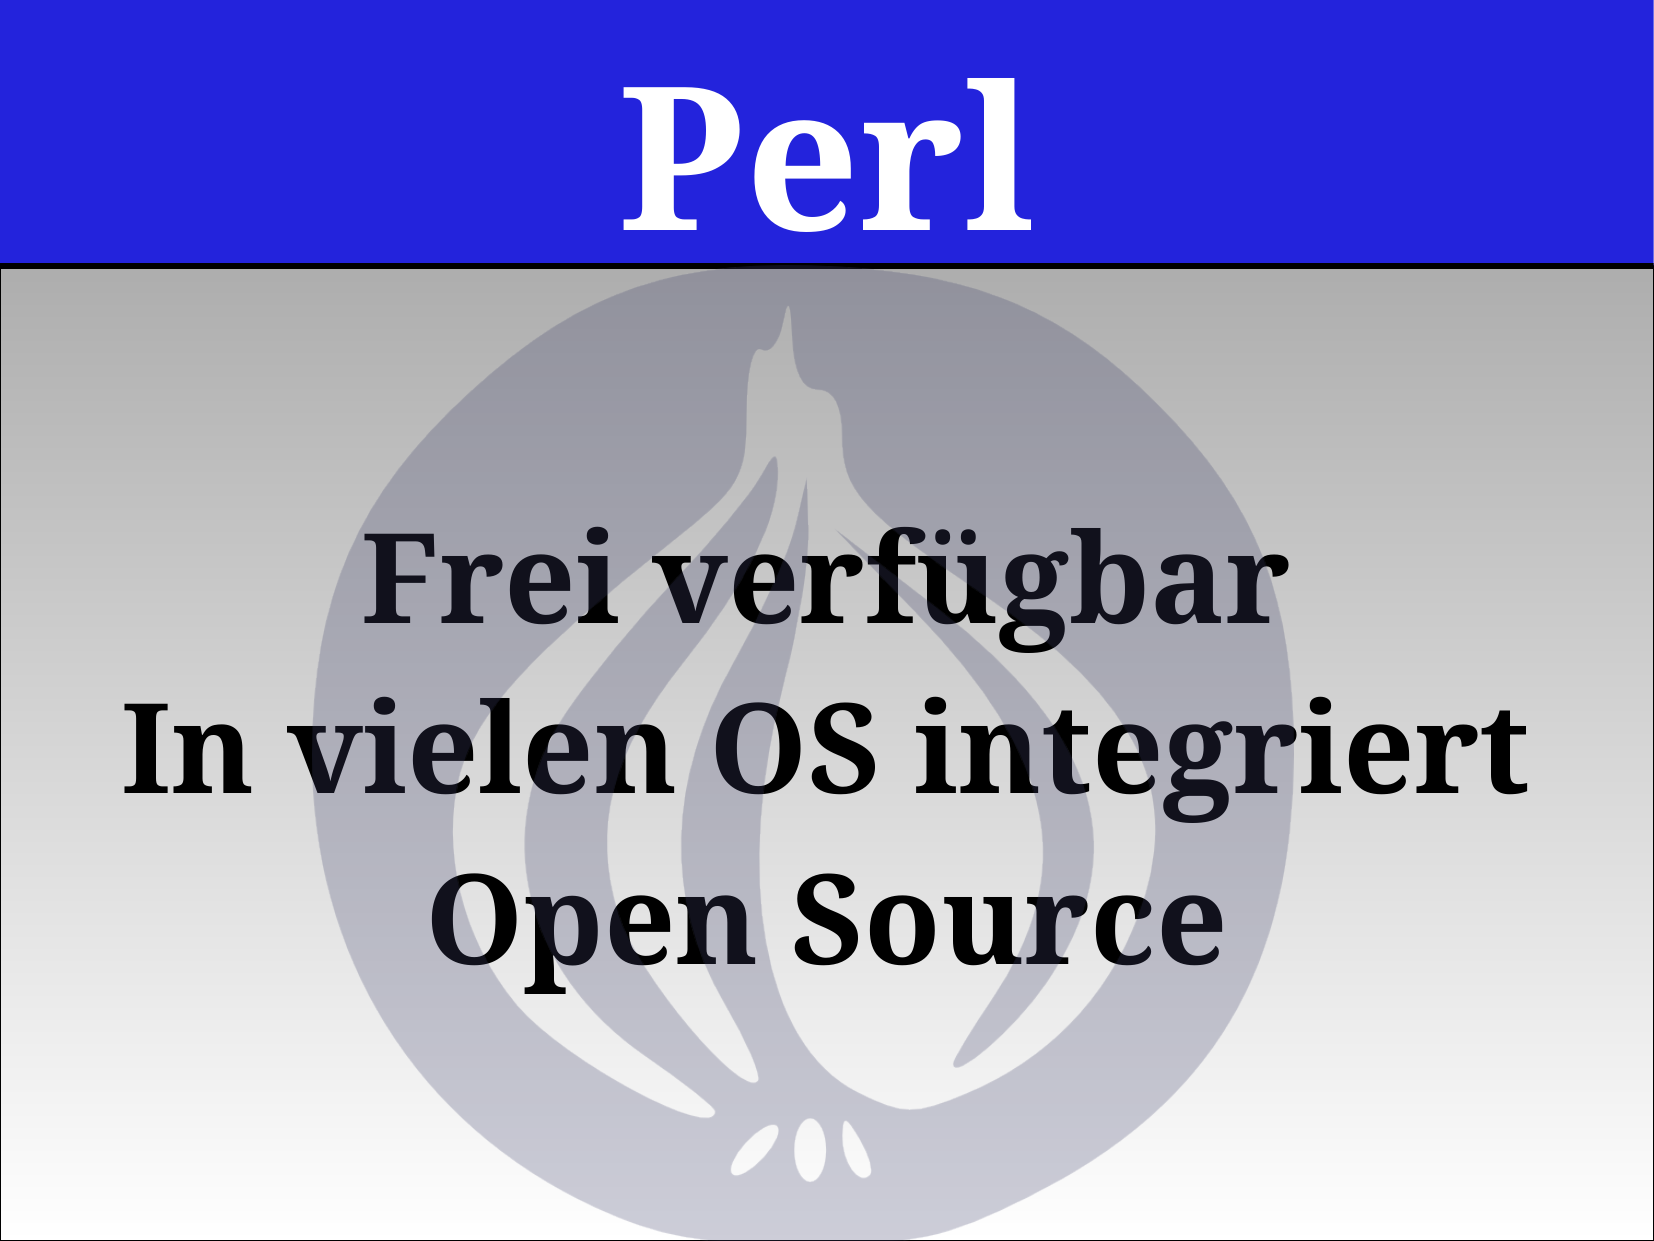

Perl
# Frei verfügbar
In vielen OS integriert
Open Source